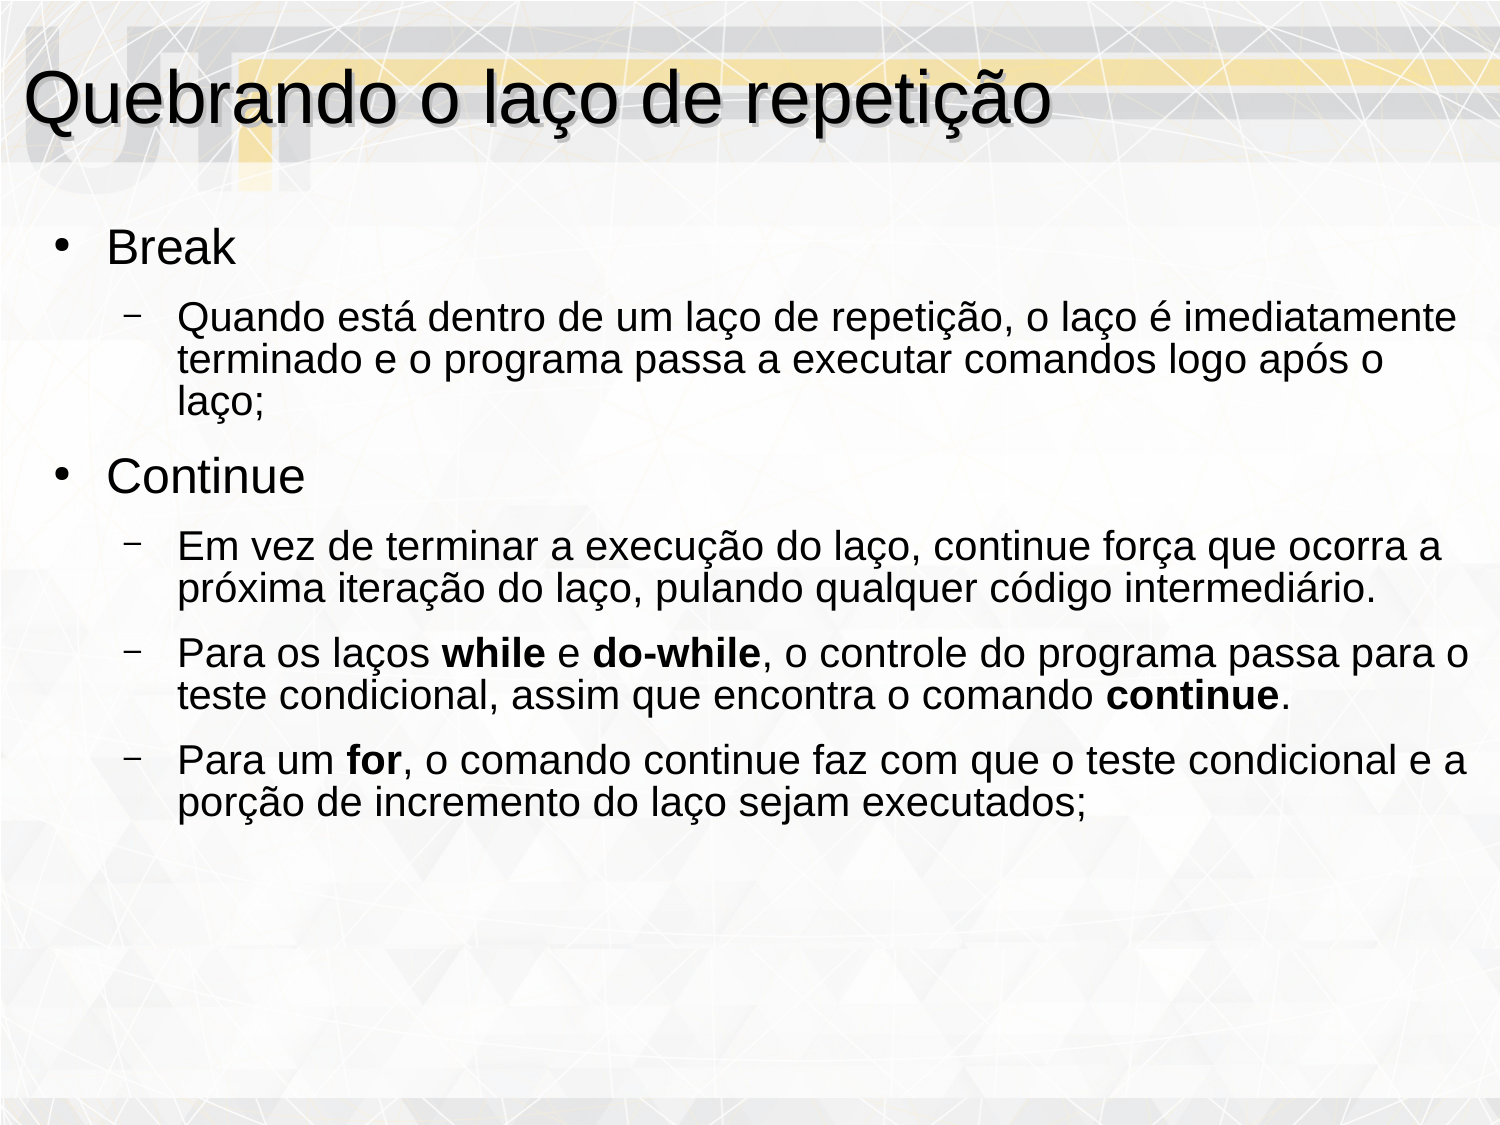

# Quebrando o laço de repetição
Break
Quando está dentro de um laço de repetição, o laço é imediatamente terminado e o programa passa a executar comandos logo após o laço;
Continue
Em vez de terminar a execução do laço, continue força que ocorra a próxima iteração do laço, pulando qualquer código intermediário.
Para os laços while e do-while, o controle do programa passa para o teste condicional, assim que encontra o comando continue.
Para um for, o comando continue faz com que o teste condicional e a porção de incremento do laço sejam executados;